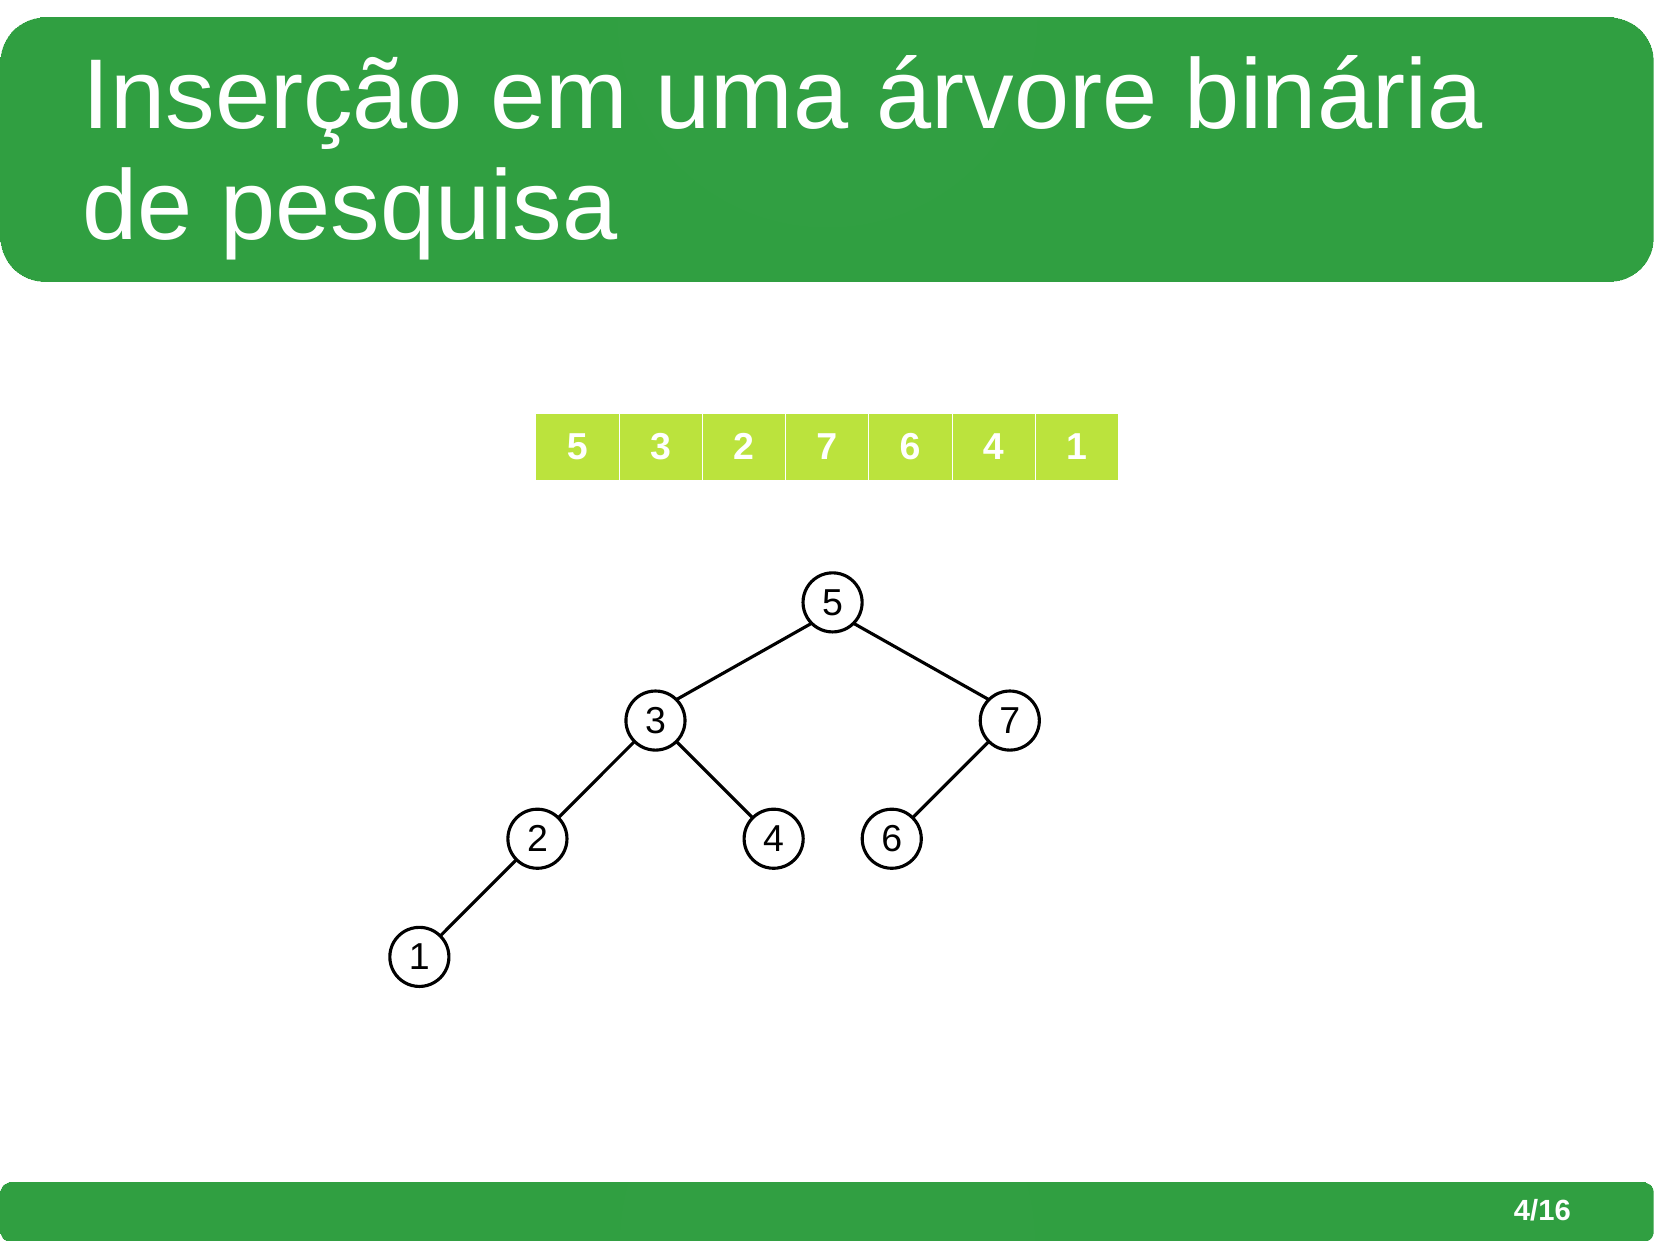

# Inserção em uma árvore binária de pesquisa
| 5 | 3 | 2 | 7 | 6 | 4 | 1 |
| --- | --- | --- | --- | --- | --- | --- |
5
3
7
2
4
6
1
4